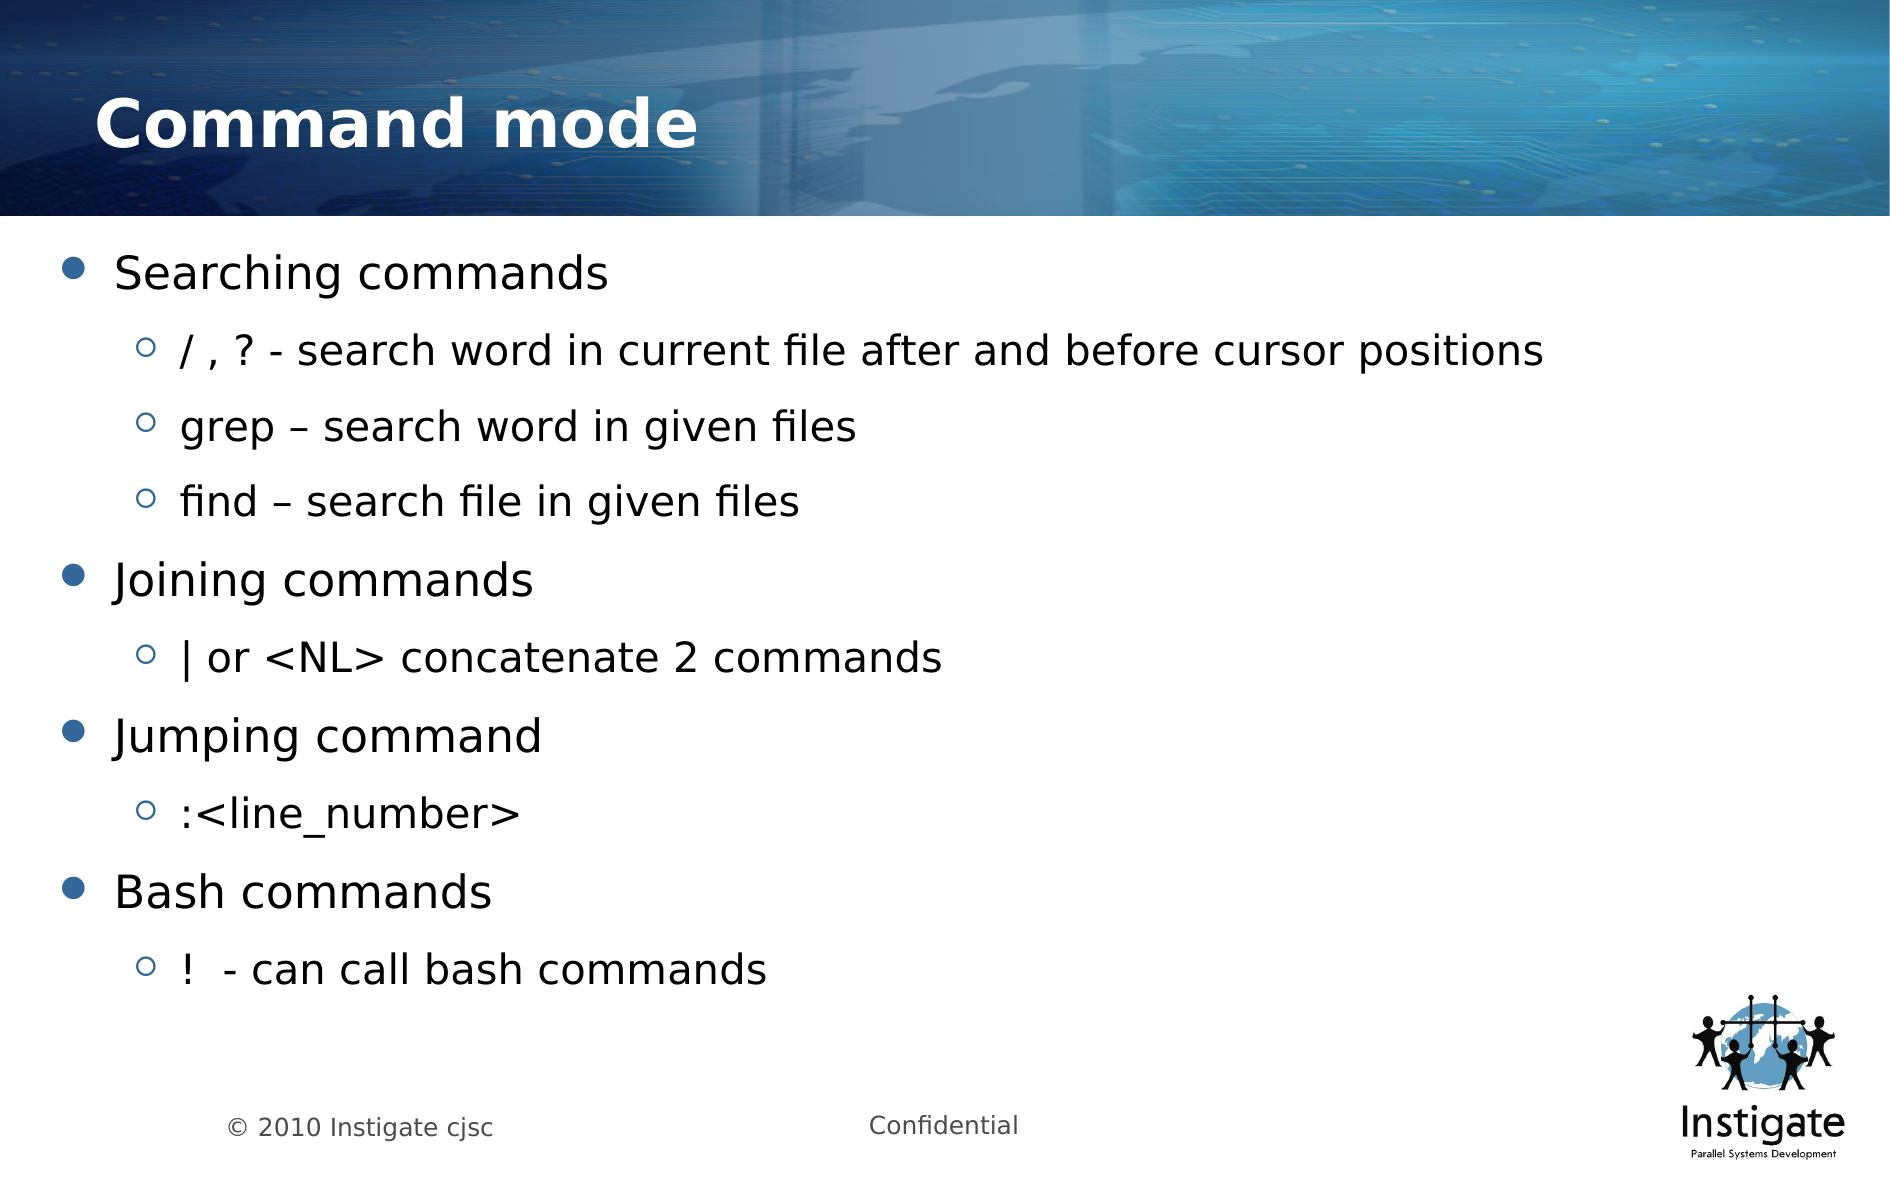

# Command mode
Searching commands
/ , ? - search word in current file after and before cursor positions
grep – search word in given files
find – search file in given files
Joining commands
| or <NL> concatenate 2 commands
Jumping command
:<line_number>
Bash commands
! - can call bash commands